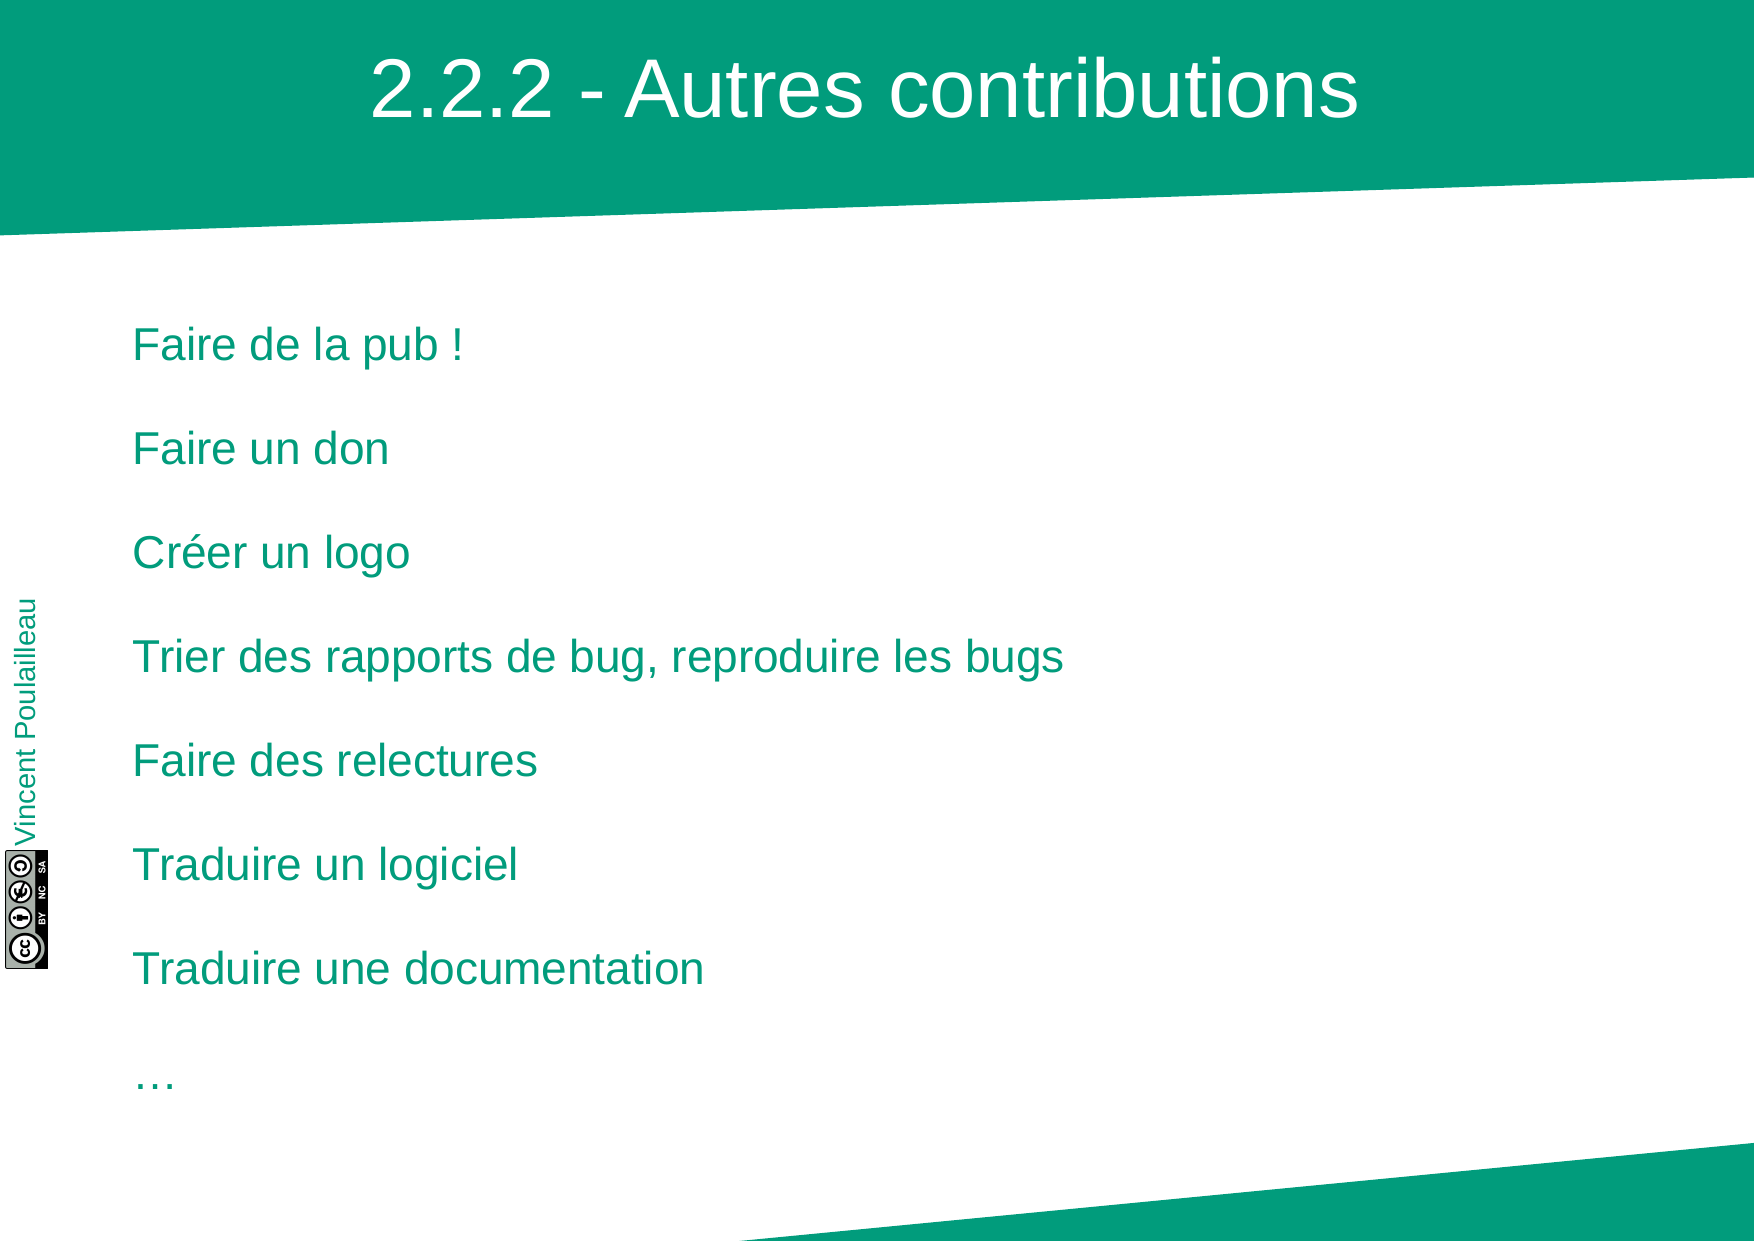

2.2.2 - Autres contributions
Faire de la pub !
Faire un don
Créer un logo
Trier des rapports de bug, reproduire les bugs
Faire des relectures
Traduire un logiciel
Traduire une documentation
…
© 2019 Vincent Poulailleau